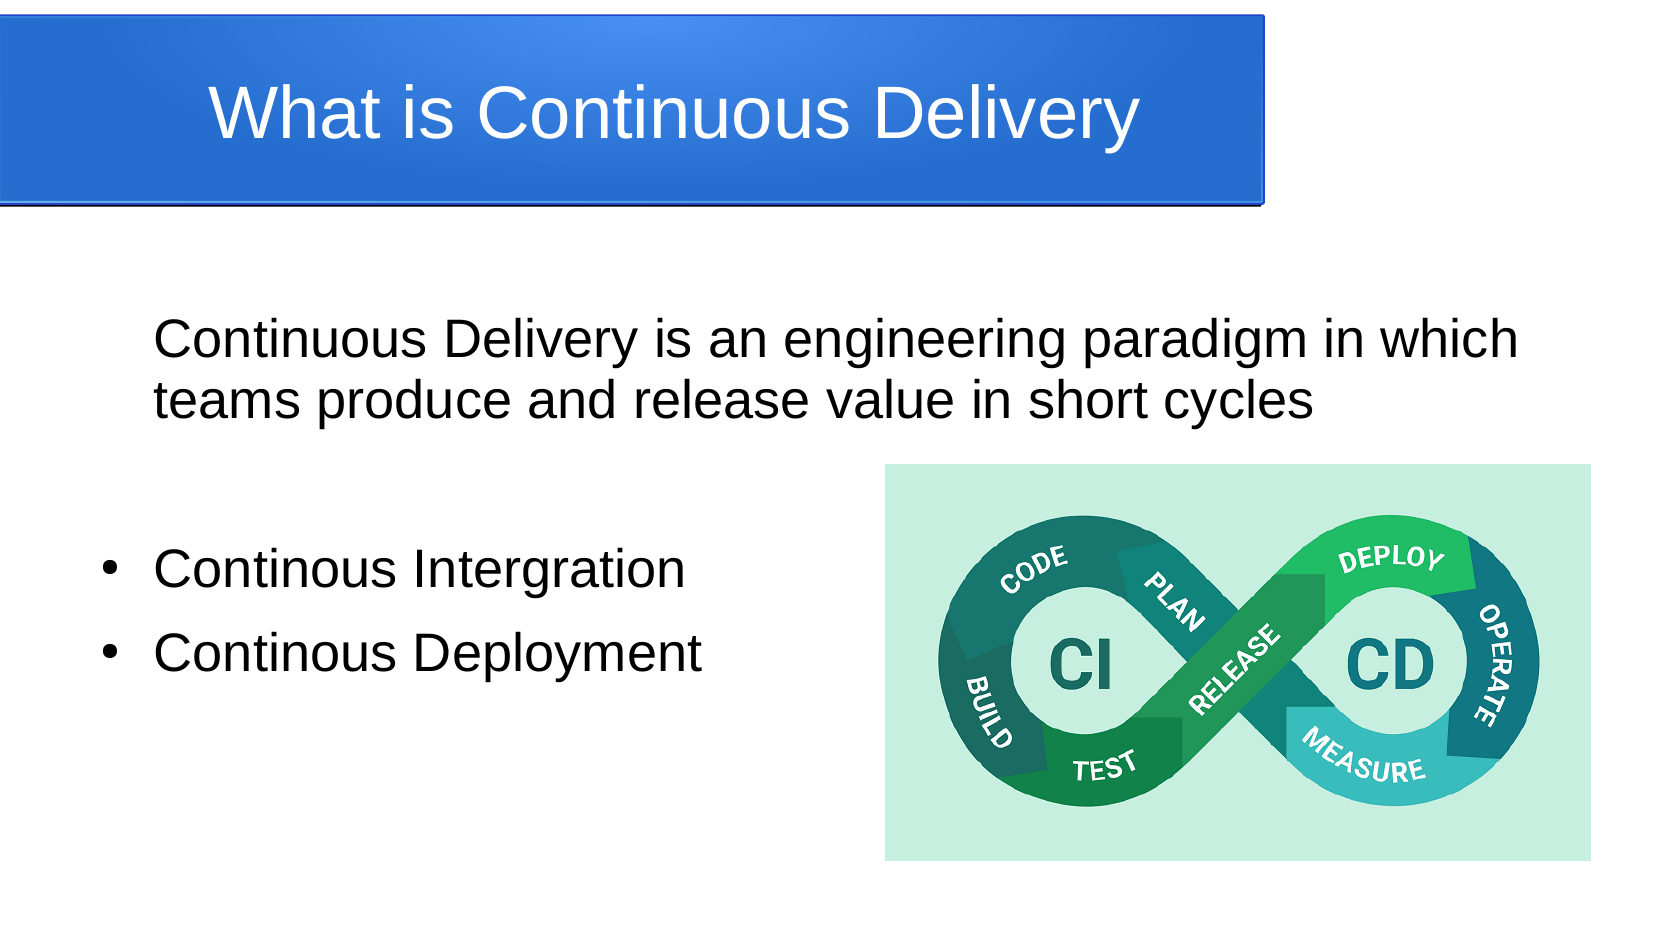

# What is Continuous Delivery
Continuous Delivery is an engineering paradigm in which teams produce and release value in short cycles
Continous Intergration
Continous Deployment